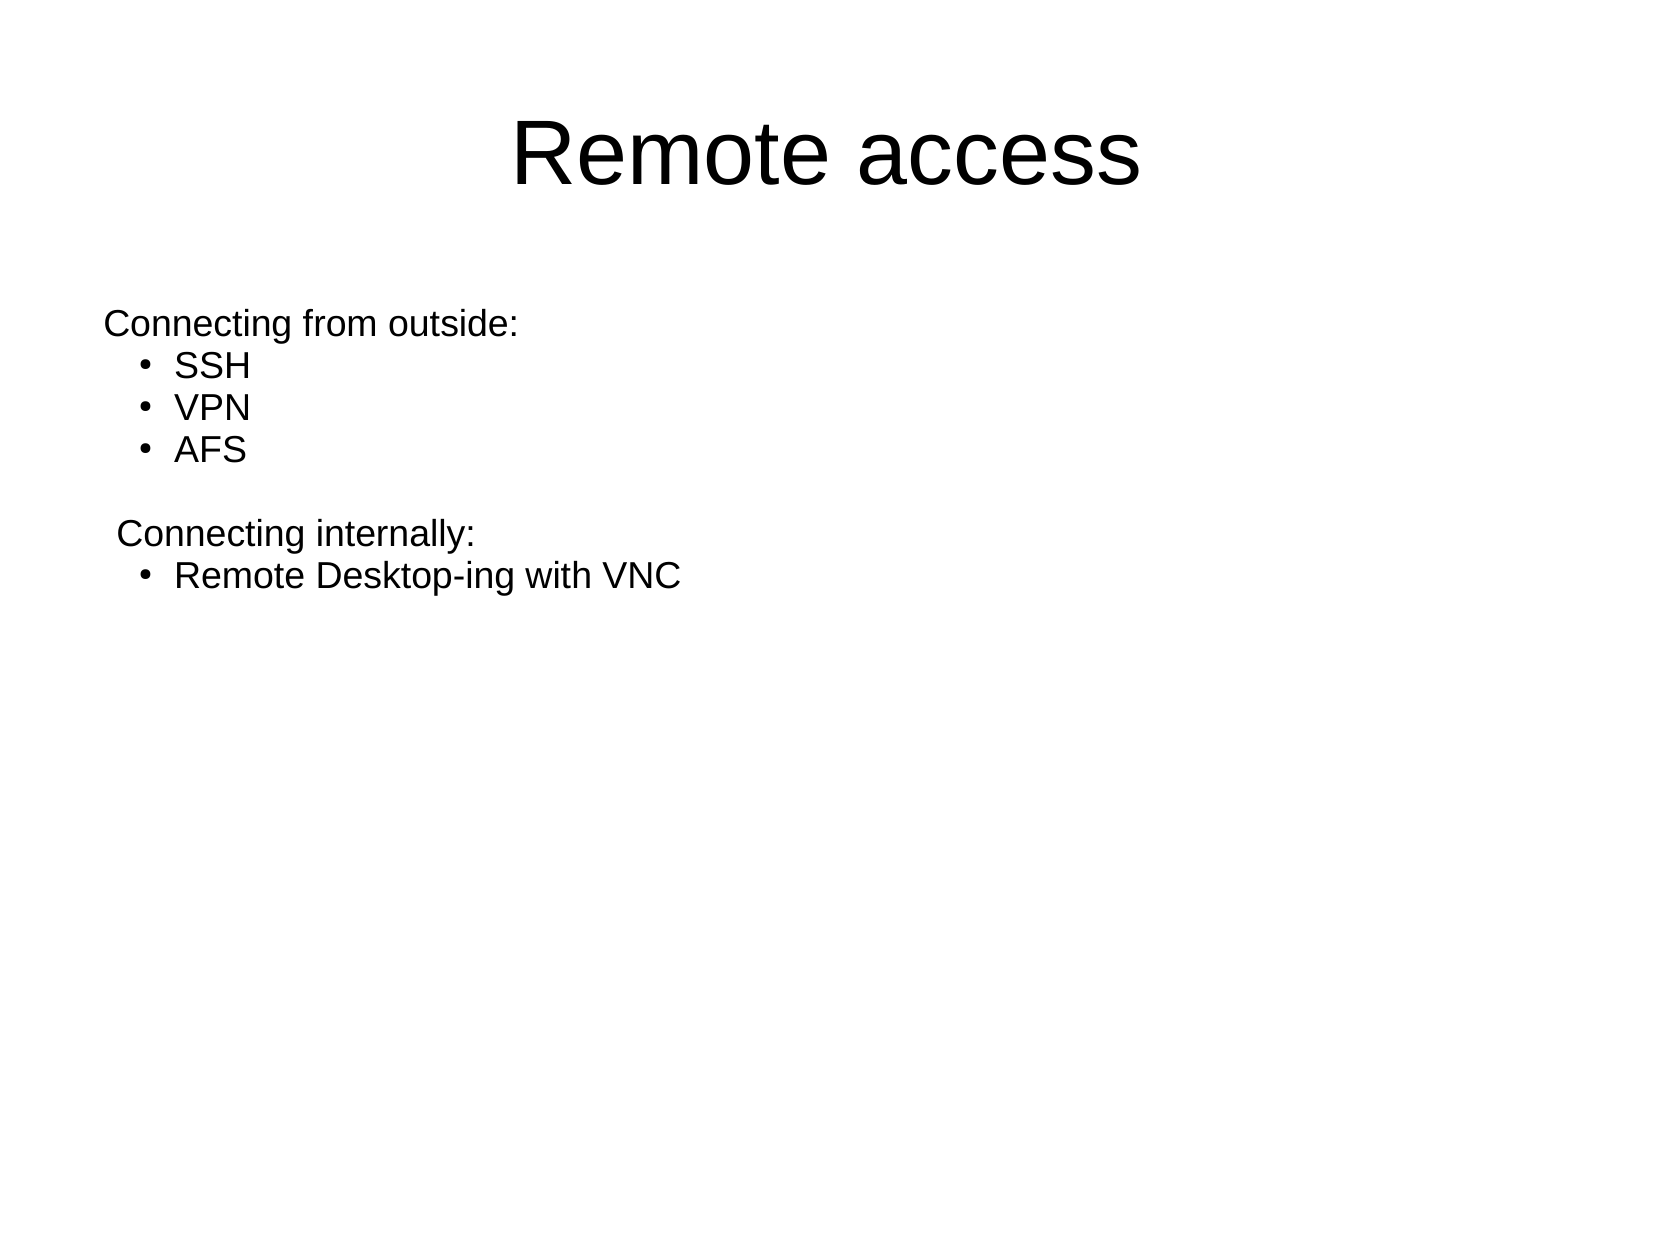

# Remote access
Connecting from outside:
SSH
VPN
AFS
Connecting internally:
Remote Desktop-ing with VNC